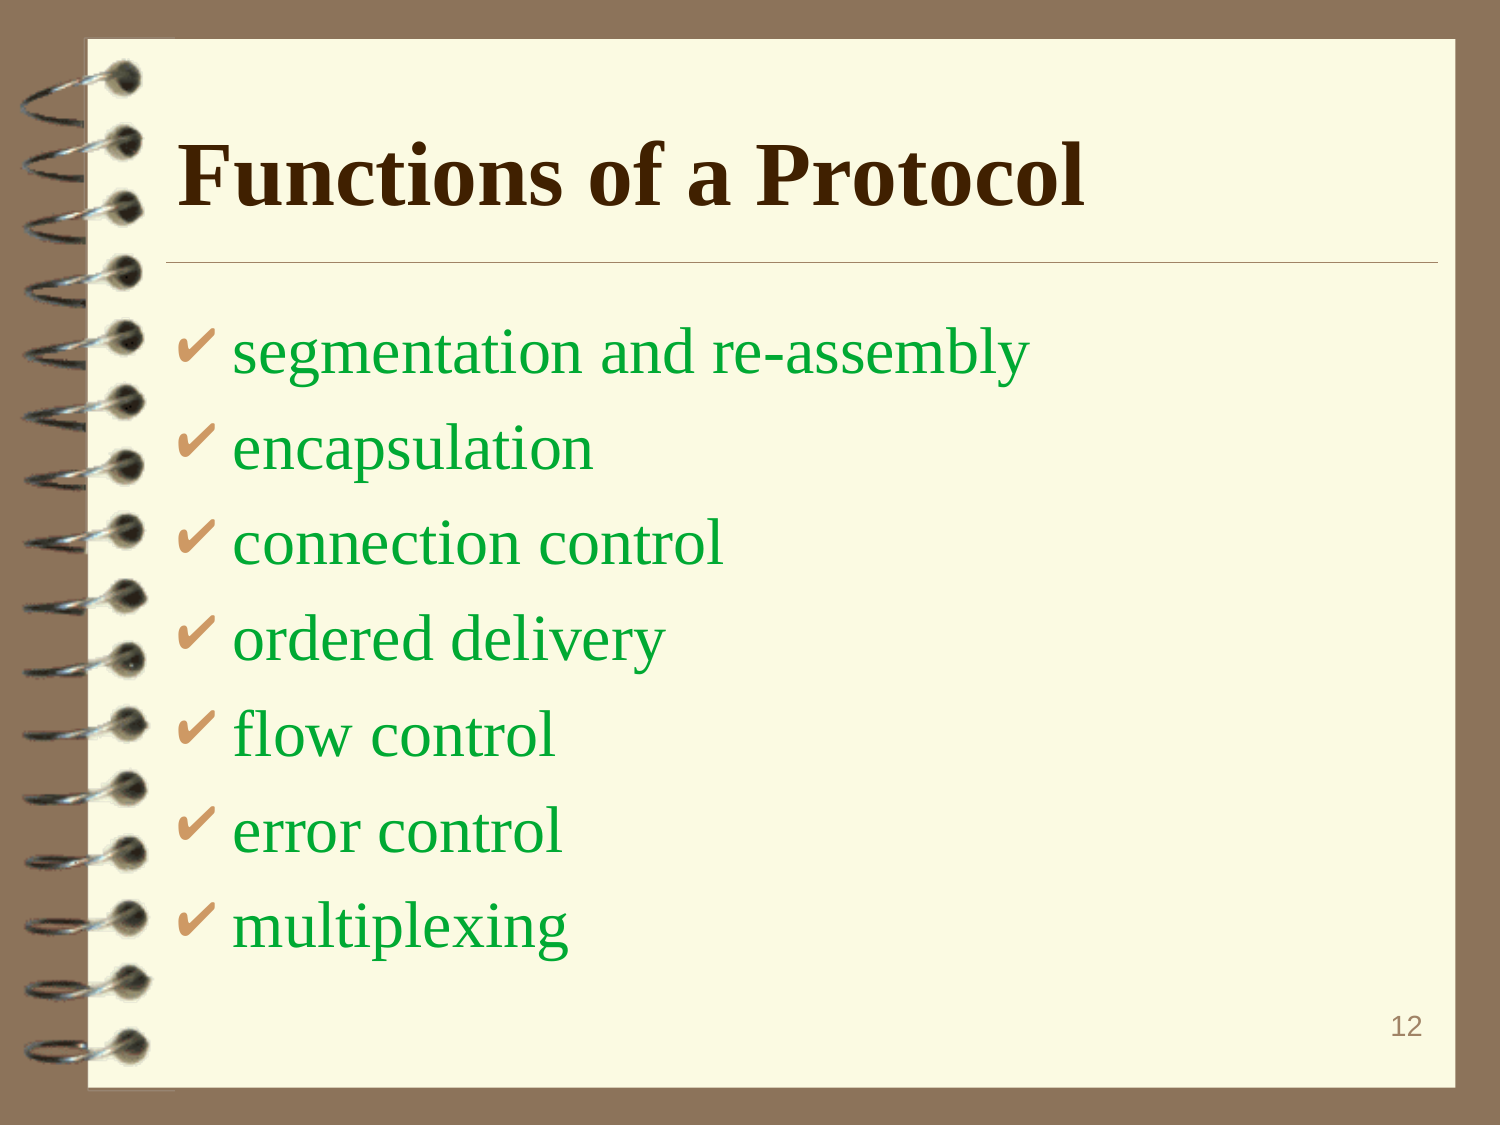

# Functions of a Protocol
segmentation and re-assembly
encapsulation
connection control
ordered delivery
flow control
error control
multiplexing
12